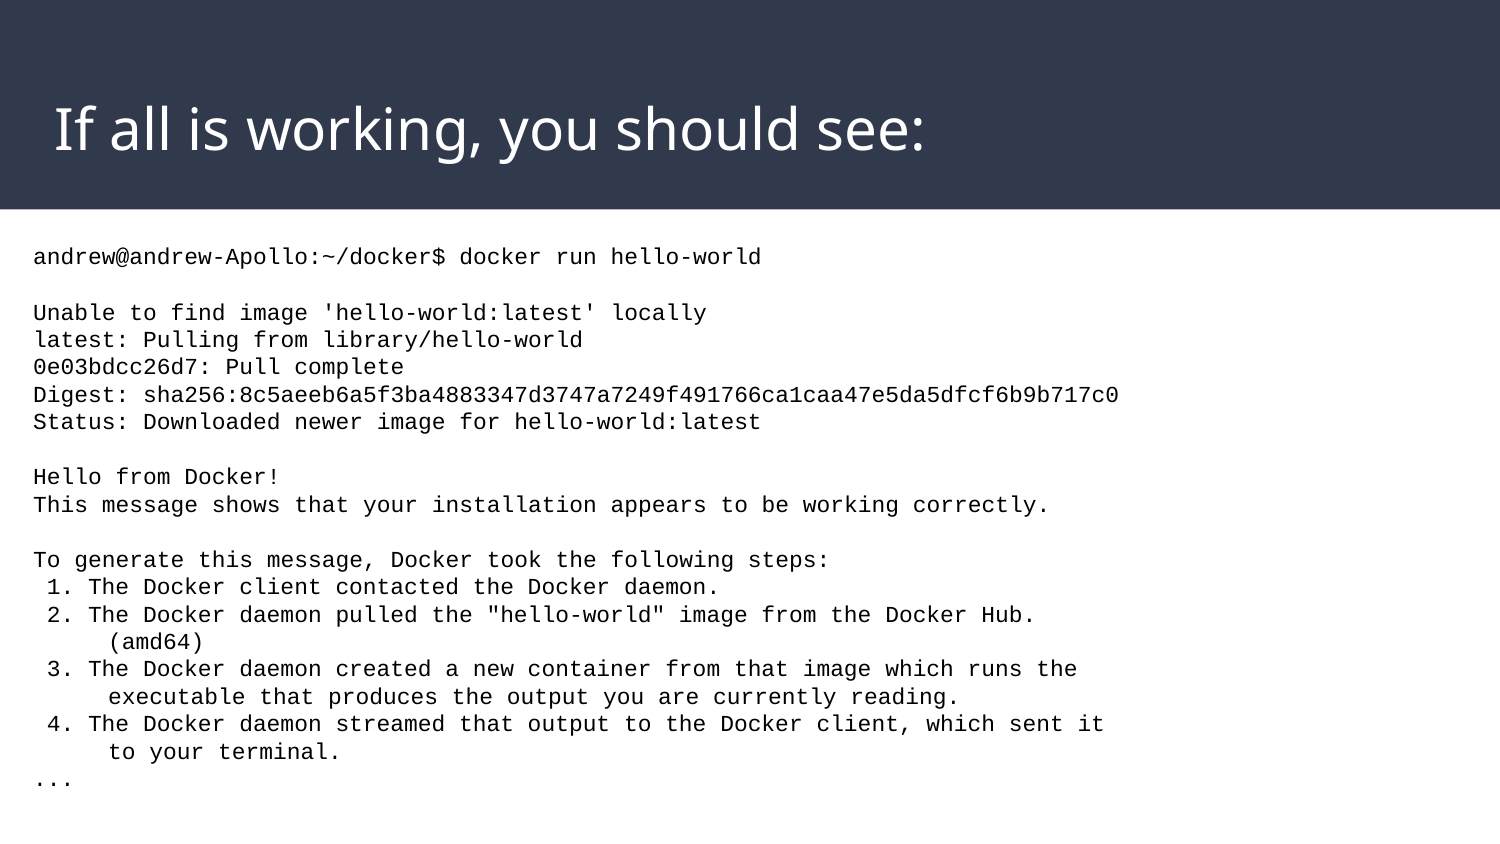

# If all is working, you should see:
andrew@andrew-Apollo:~/docker$ docker run hello-world
Unable to find image 'hello-world:latest' locally
latest: Pulling from library/hello-world
0e03bdcc26d7: Pull complete
Digest: sha256:8c5aeeb6a5f3ba4883347d3747a7249f491766ca1caa47e5da5dfcf6b9b717c0
Status: Downloaded newer image for hello-world:latest
Hello from Docker!
This message shows that your installation appears to be working correctly.
To generate this message, Docker took the following steps:
 1. The Docker client contacted the Docker daemon.
 2. The Docker daemon pulled the "hello-world" image from the Docker Hub.
	(amd64)
 3. The Docker daemon created a new container from that image which runs the
	executable that produces the output you are currently reading.
 4. The Docker daemon streamed that output to the Docker client, which sent it
	to your terminal.
...